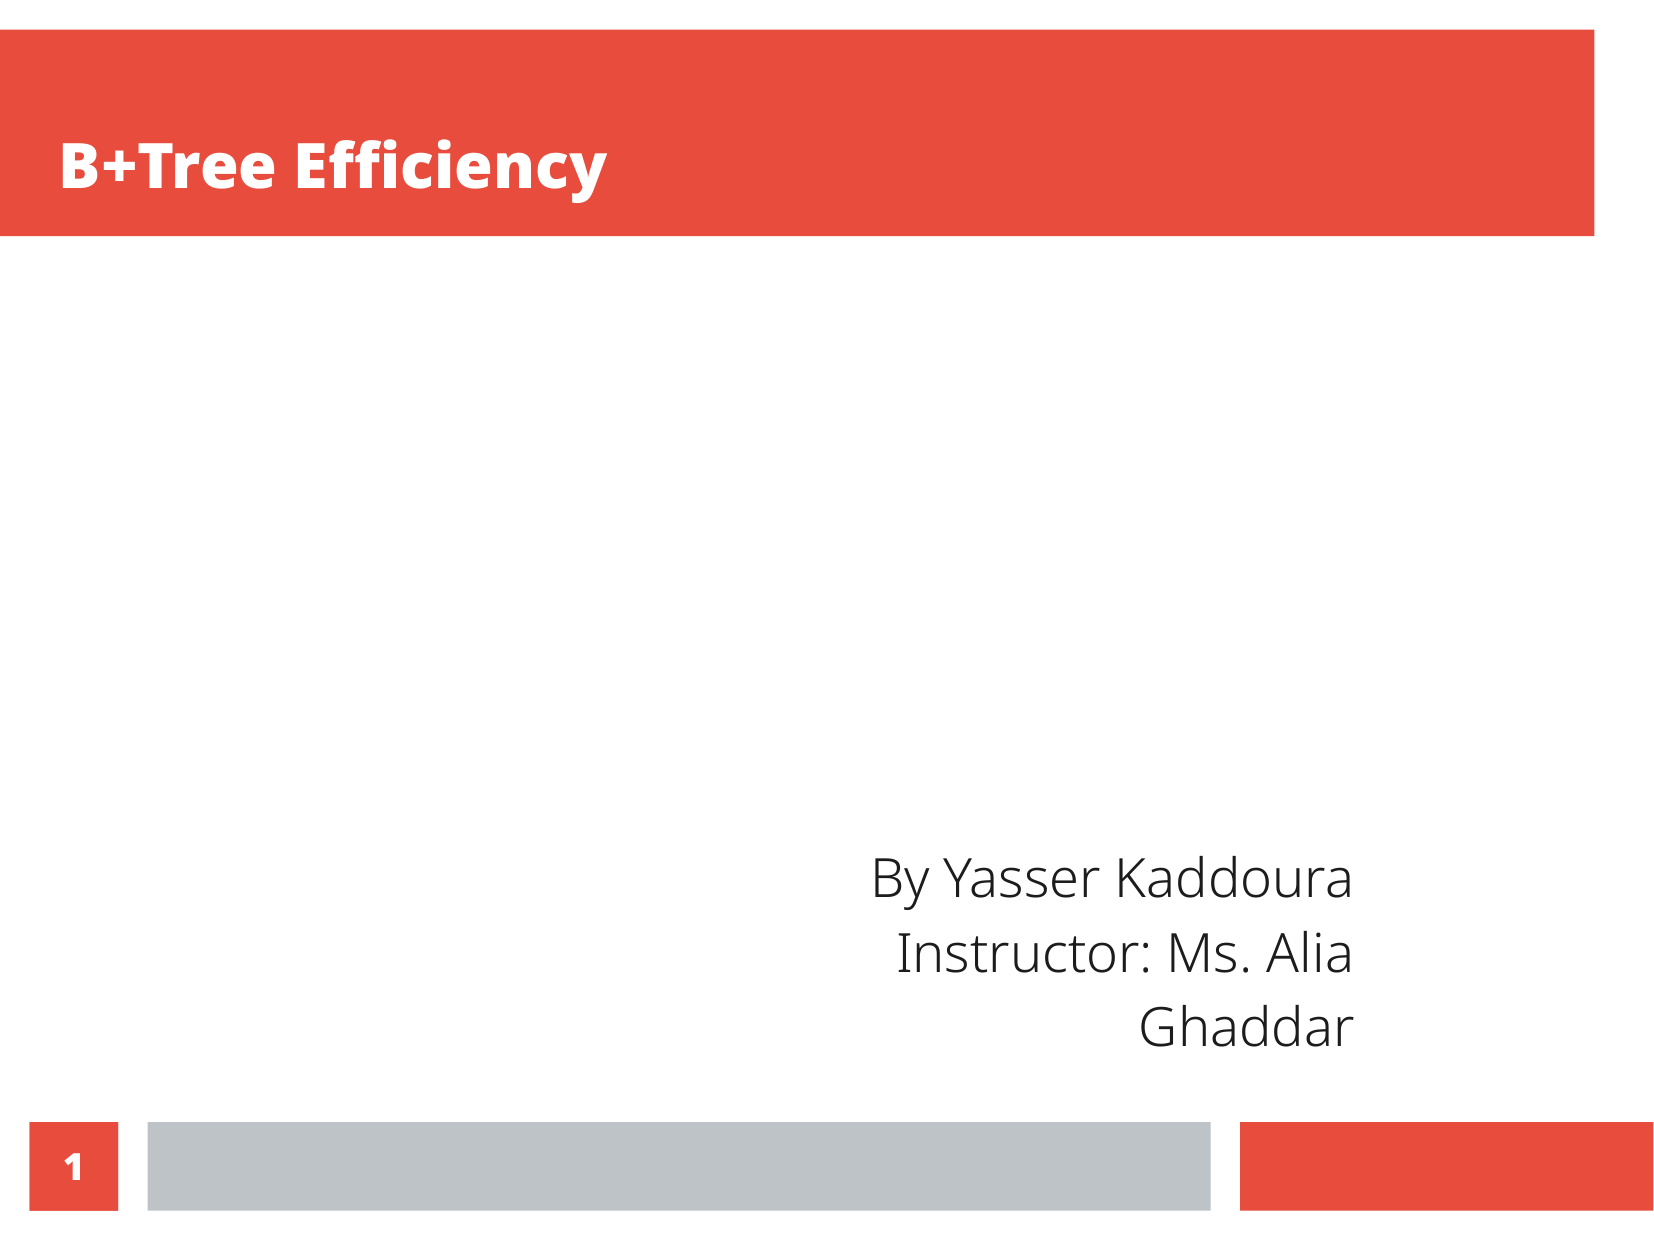

# B+Tree Efficiency
By Yasser Kaddoura
Instructor: Ms. Alia Ghaddar
1